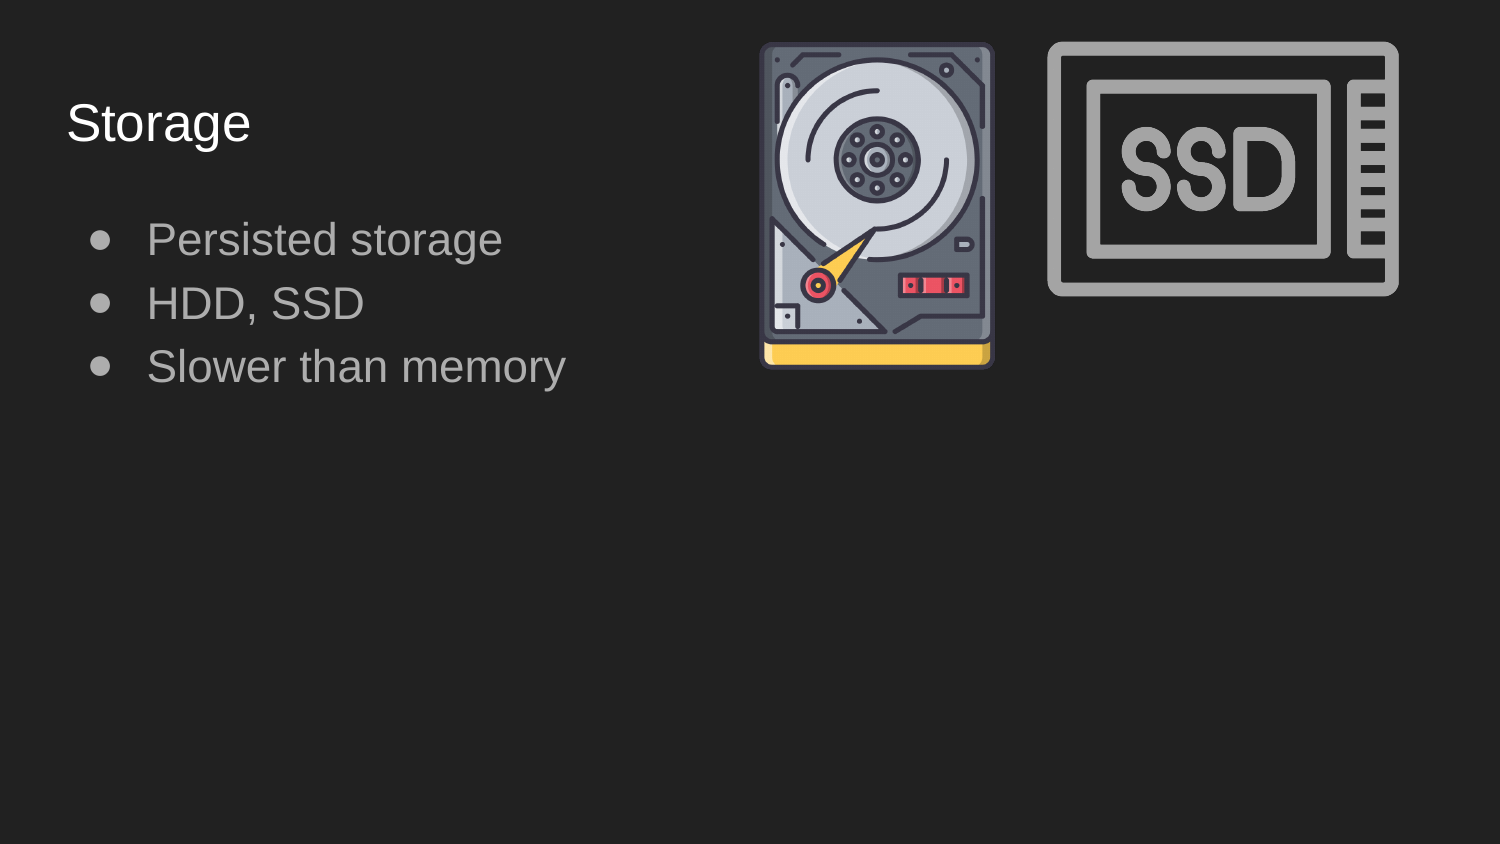

# Storage
Persisted storage
HDD, SSD
Slower than memory